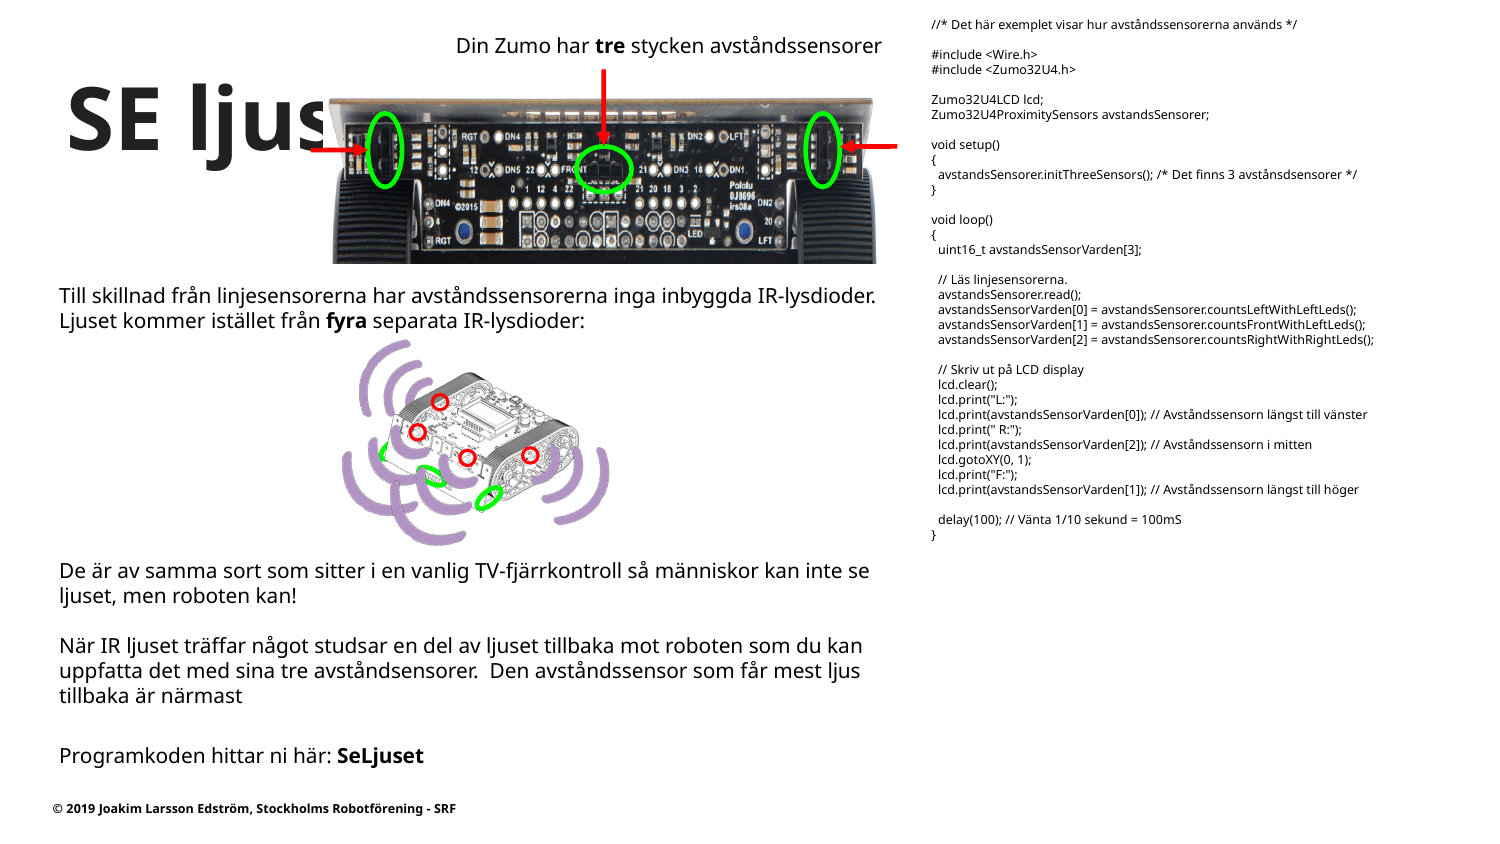

//* Det här exemplet visar hur avståndssensorerna används */
#include <Wire.h>
#include <Zumo32U4.h>
Zumo32U4LCD lcd;
Zumo32U4ProximitySensors avstandsSensorer;
void setup()
{
 avstandsSensorer.initThreeSensors(); /* Det finns 3 avstånsdsensorer */
}
void loop()
{
 uint16_t avstandsSensorVarden[3];
 // Läs linjesensorerna.
 avstandsSensorer.read();
 avstandsSensorVarden[0] = avstandsSensorer.countsLeftWithLeftLeds();
 avstandsSensorVarden[1] = avstandsSensorer.countsFrontWithLeftLeds();
 avstandsSensorVarden[2] = avstandsSensorer.countsRightWithRightLeds();
 // Skriv ut på LCD display
 lcd.clear();
 lcd.print("L:");
 lcd.print(avstandsSensorVarden[0]); // Avståndssensorn längst till vänster
 lcd.print(" R:");
 lcd.print(avstandsSensorVarden[2]); // Avståndssensorn i mitten
 lcd.gotoXY(0, 1);
 lcd.print("F:");
 lcd.print(avstandsSensorVarden[1]); // Avståndssensorn längst till höger
 delay(100); // Vänta 1/10 sekund = 100mS
}
Din Zumo har tre stycken avståndssensorer
Till skillnad från linjesensorerna har avståndssensorerna inga inbyggda IR-lysdioder. Ljuset kommer istället från fyra separata IR-lysdioder:
De är av samma sort som sitter i en vanlig TV-fjärrkontroll så människor kan inte se ljuset, men roboten kan!
När IR ljuset träffar något studsar en del av ljuset tillbaka mot roboten som du kan uppfatta det med sina tre avståndsensorer. Den avståndssensor som får mest ljus tillbaka är närmast
Programkoden hittar ni här: SeLjuset
# SE ljuset
© 2019 Joakim Larsson Edström, Stockholms Robotförening - SRF